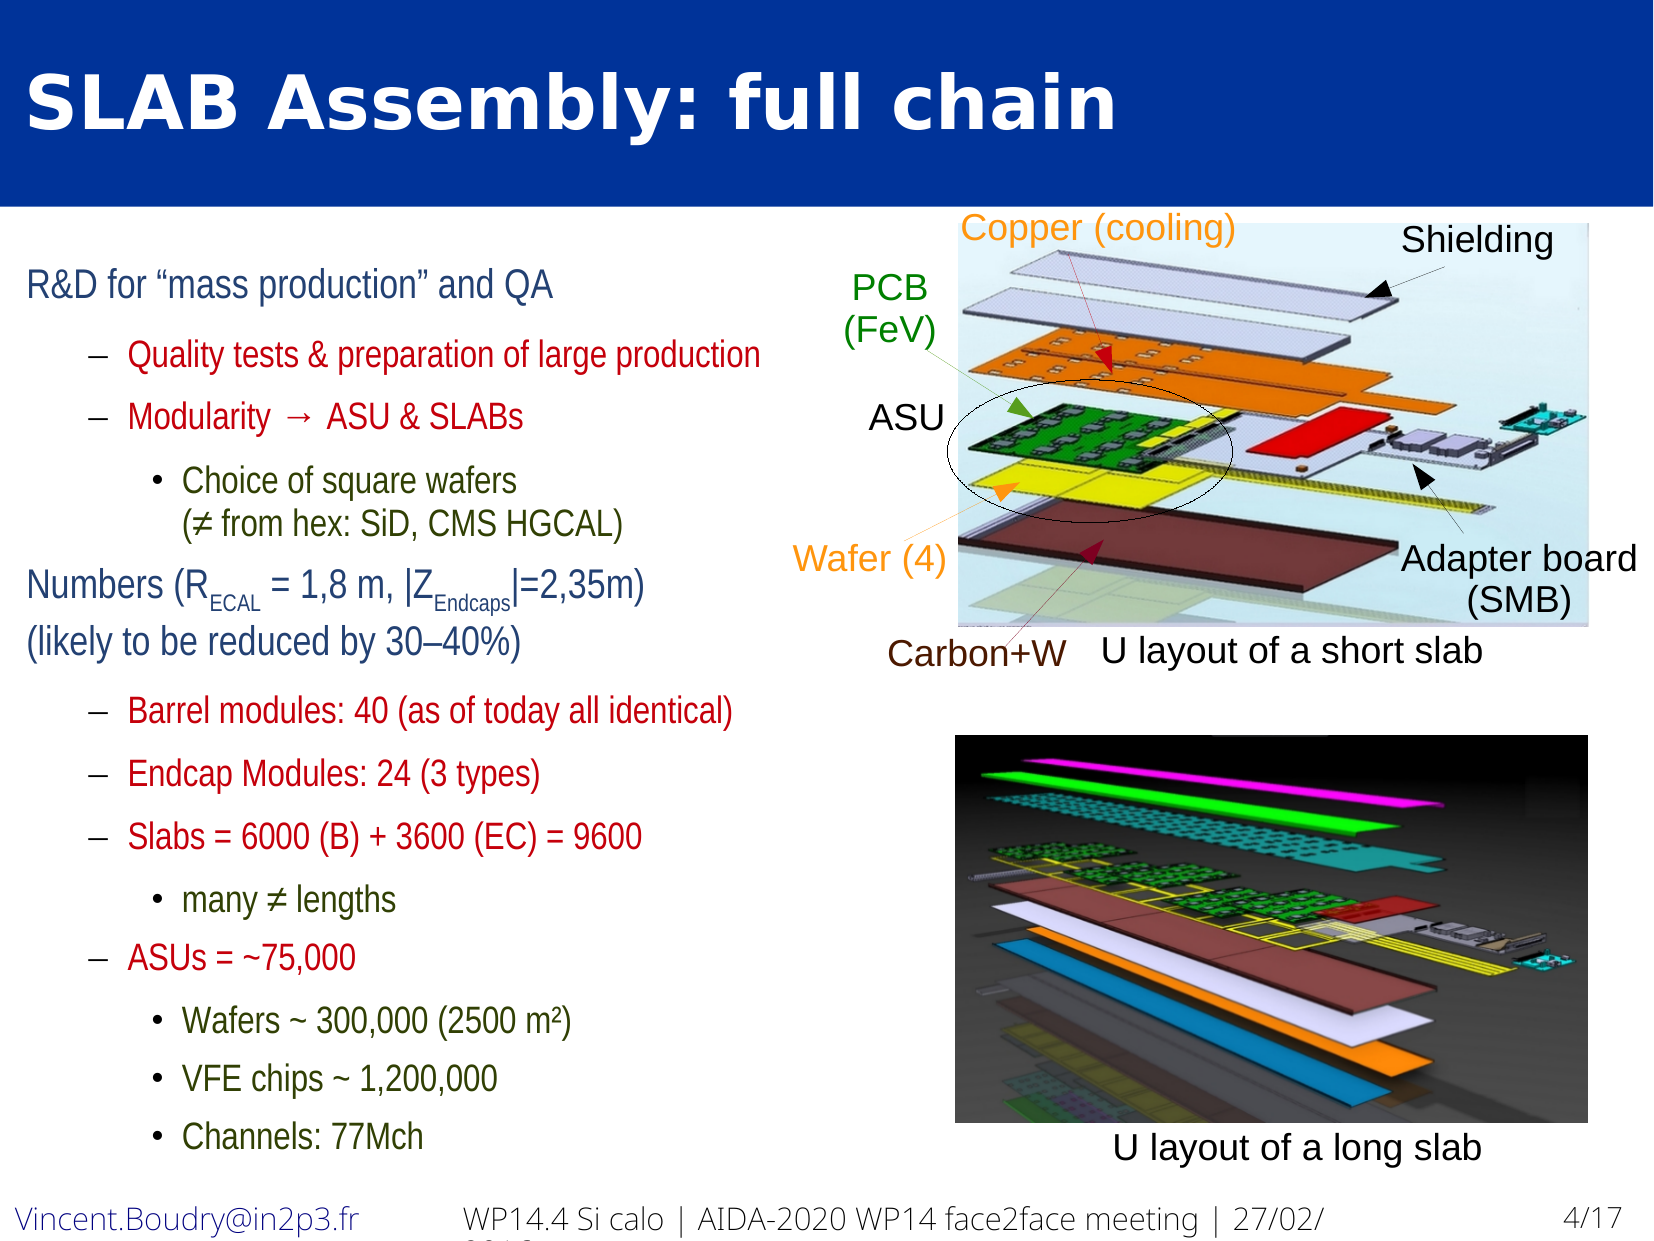

# SLAB Assembly: full chain
Copper (cooling)
Shielding
PCB
(FeV)
R&D for “mass production” and QA
Quality tests & preparation of large production
Modularity → ASU & SLABs
Choice of square wafers
(≠ from hex: SiD, CMS HGCAL)
Numbers (RECAL = 1,8 m, |ZEndcaps|=2,35m)
(likely to be reduced by 30–40%)
Barrel modules: 40 (as of today all identical)
Endcap Modules: 24 (3 types)
Slabs = 6000 (B) + 3600 (EC) = 9600
many ≠ lengths
ASUs = ~75,000
Wafers ~ 300,000 (2500 m²)
VFE chips ~ 1,200,000
Channels: 77Mch
ASU
Adapter board
(SMB)
Wafer (4)
U layout of a short slab
Carbon+W
U layout of a long slab
WP14.4 Si calo | AIDA-2020 WP14 face2face meeting | 27/02/2016
4